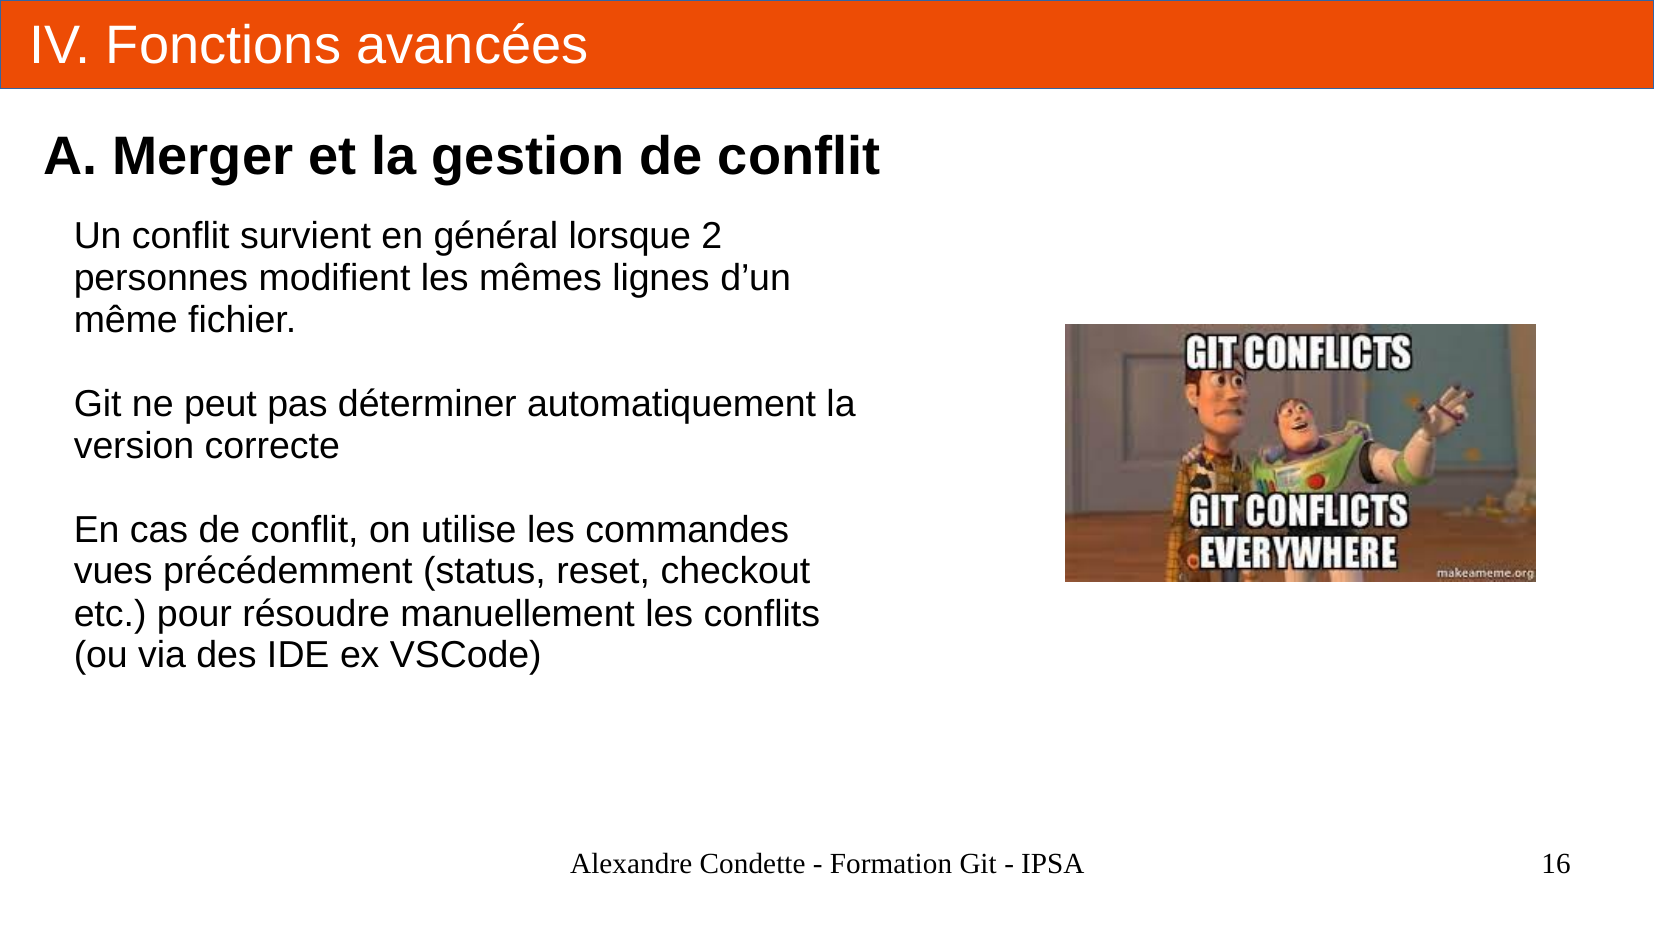

# IV. Fonctions avancées
A. Merger et la gestion de conflit
Un conflit survient en général lorsque 2 personnes modifient les mêmes lignes d’un même fichier.
Git ne peut pas déterminer automatiquement la version correcte
En cas de conflit, on utilise les commandes vues précédemment (status, reset, checkout etc.) pour résoudre manuellement les conflits (ou via des IDE ex VSCode)
Alexandre Condette - Formation Git - IPSA
16